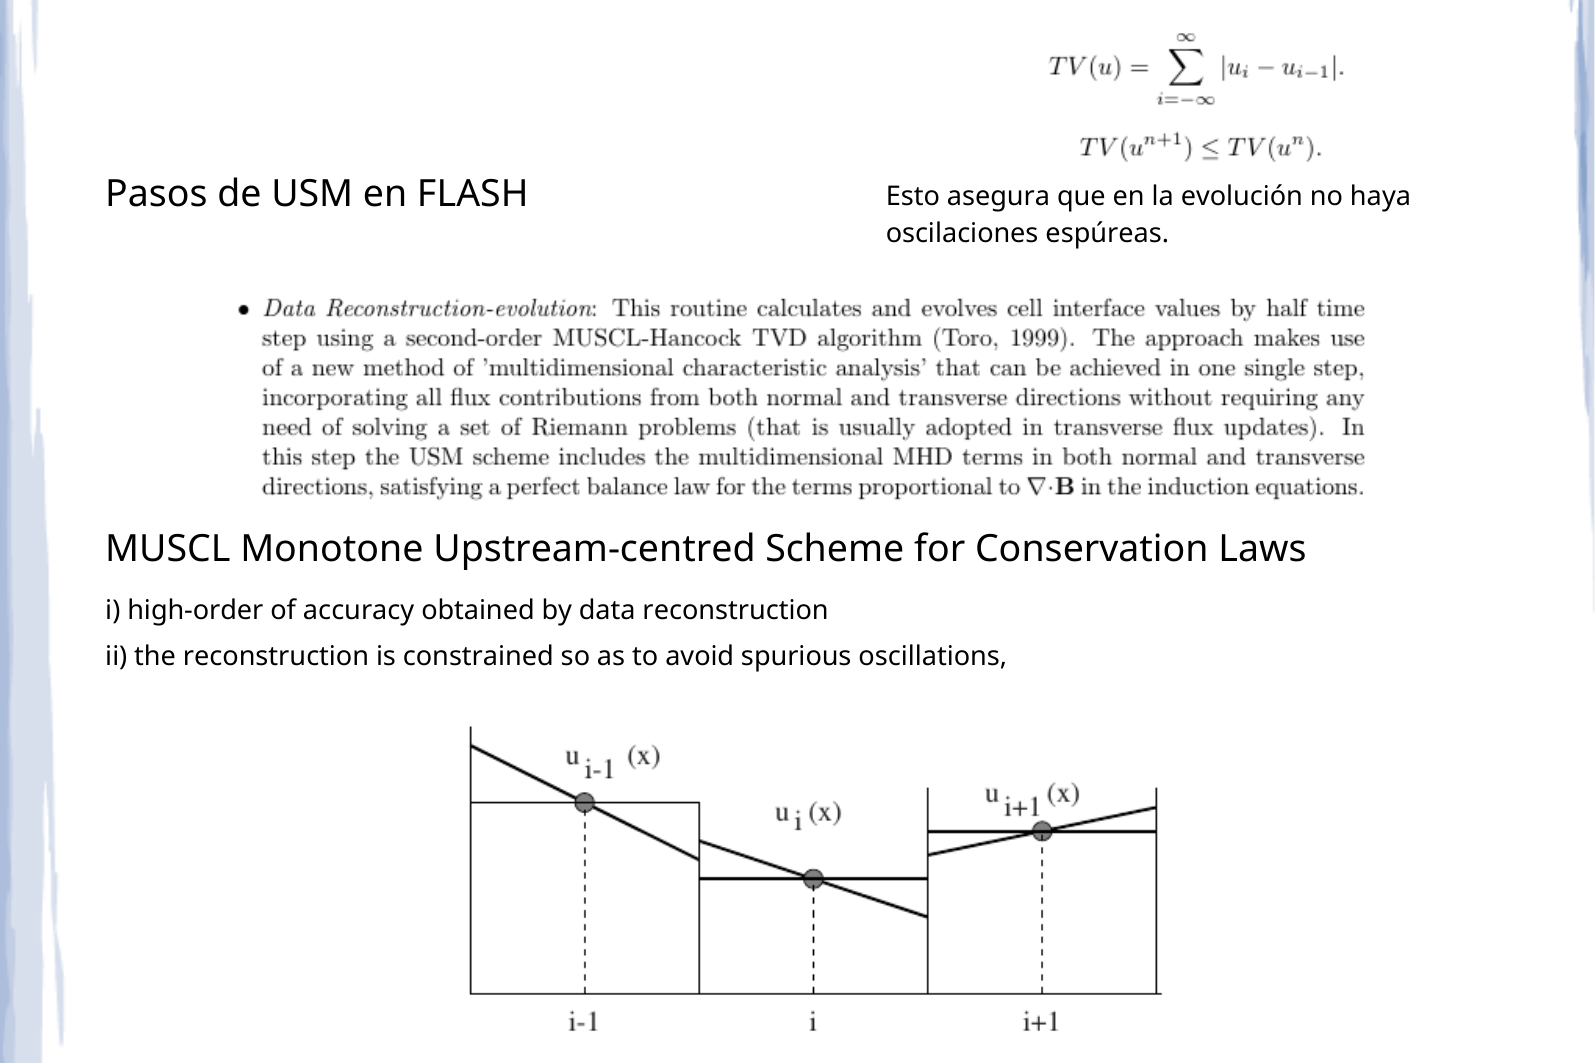

# Pasos de USM en FLASH
Esto asegura que en la evolución no haya oscilaciones espúreas.
MUSCL Monotone Upstream-centred Scheme for Conservation Laws
i) high-order of accuracy obtained by data reconstruction
ii) the reconstruction is constrained so as to avoid spurious oscillations,